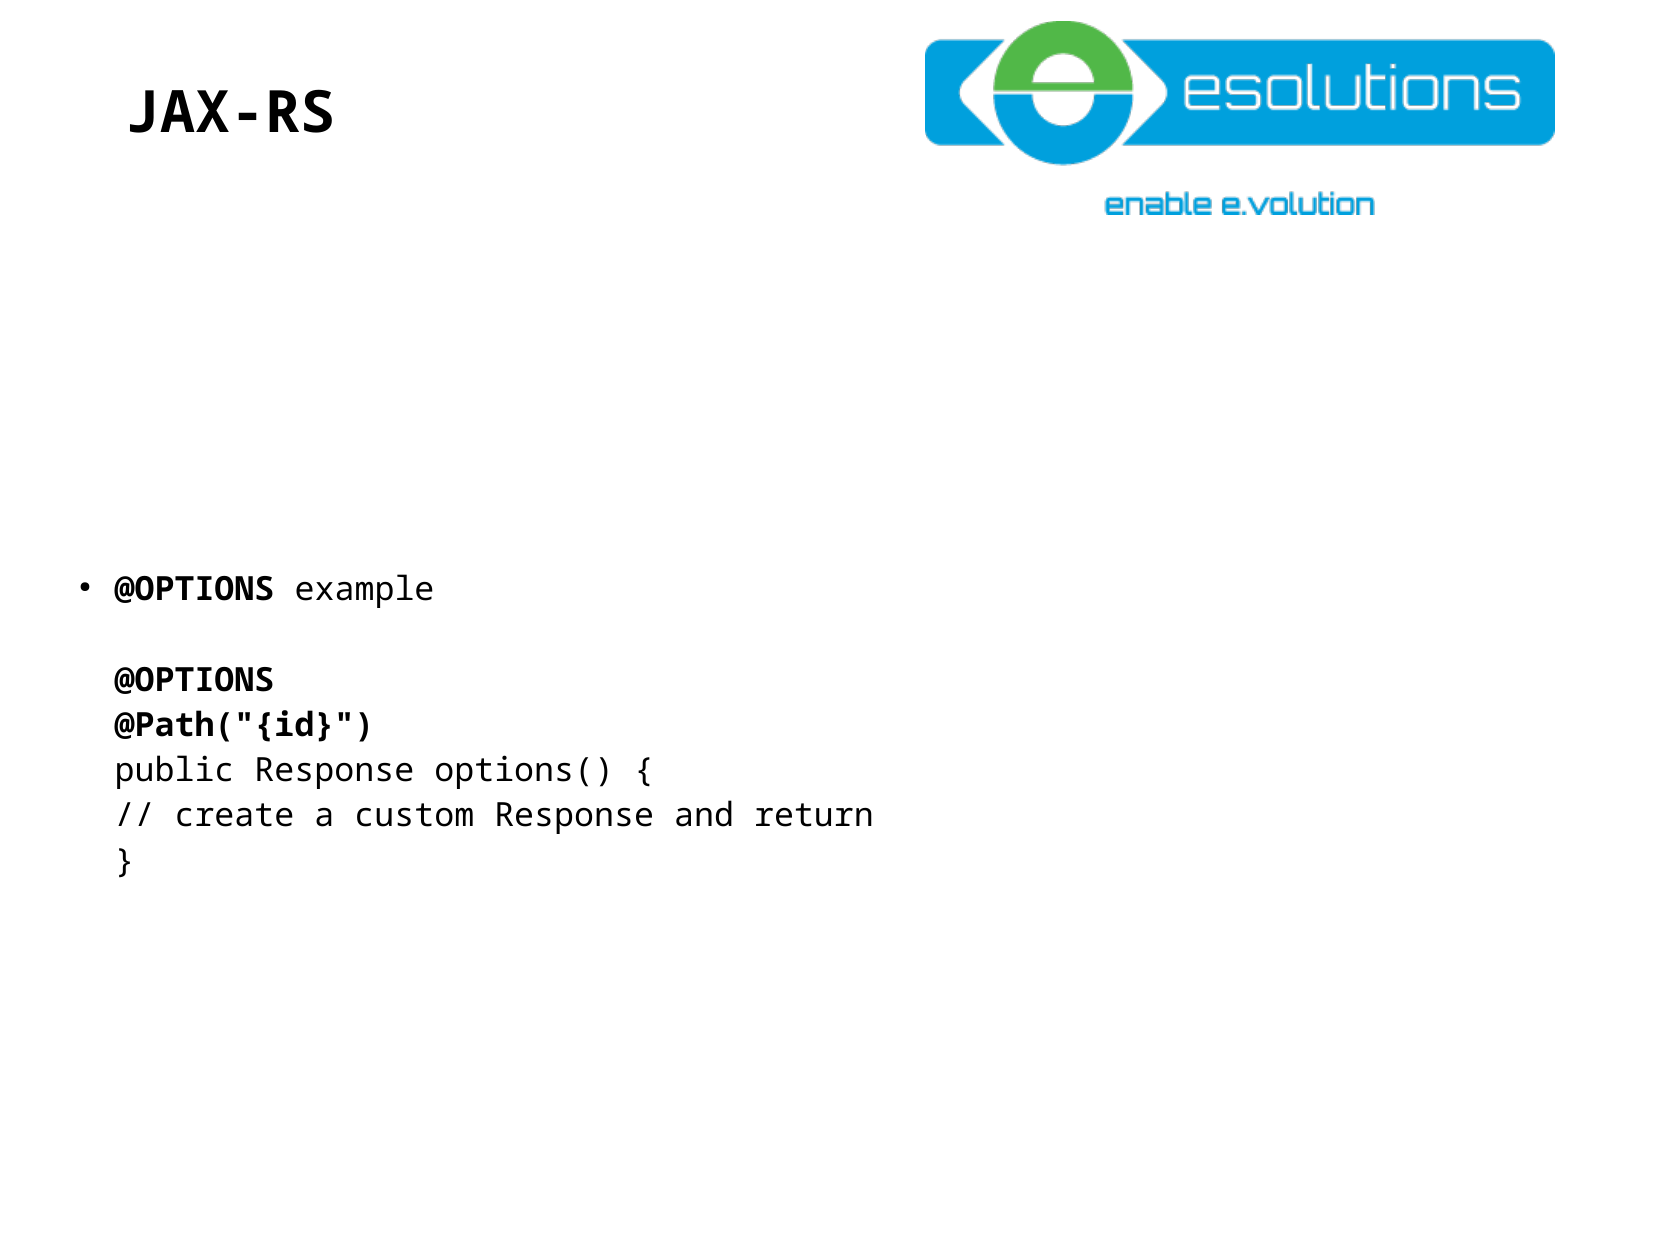

JAX-RS
# @OPTIONS example
@OPTIONS
@Path("{id}")
public Response options() {
// create a custom Response and return
}